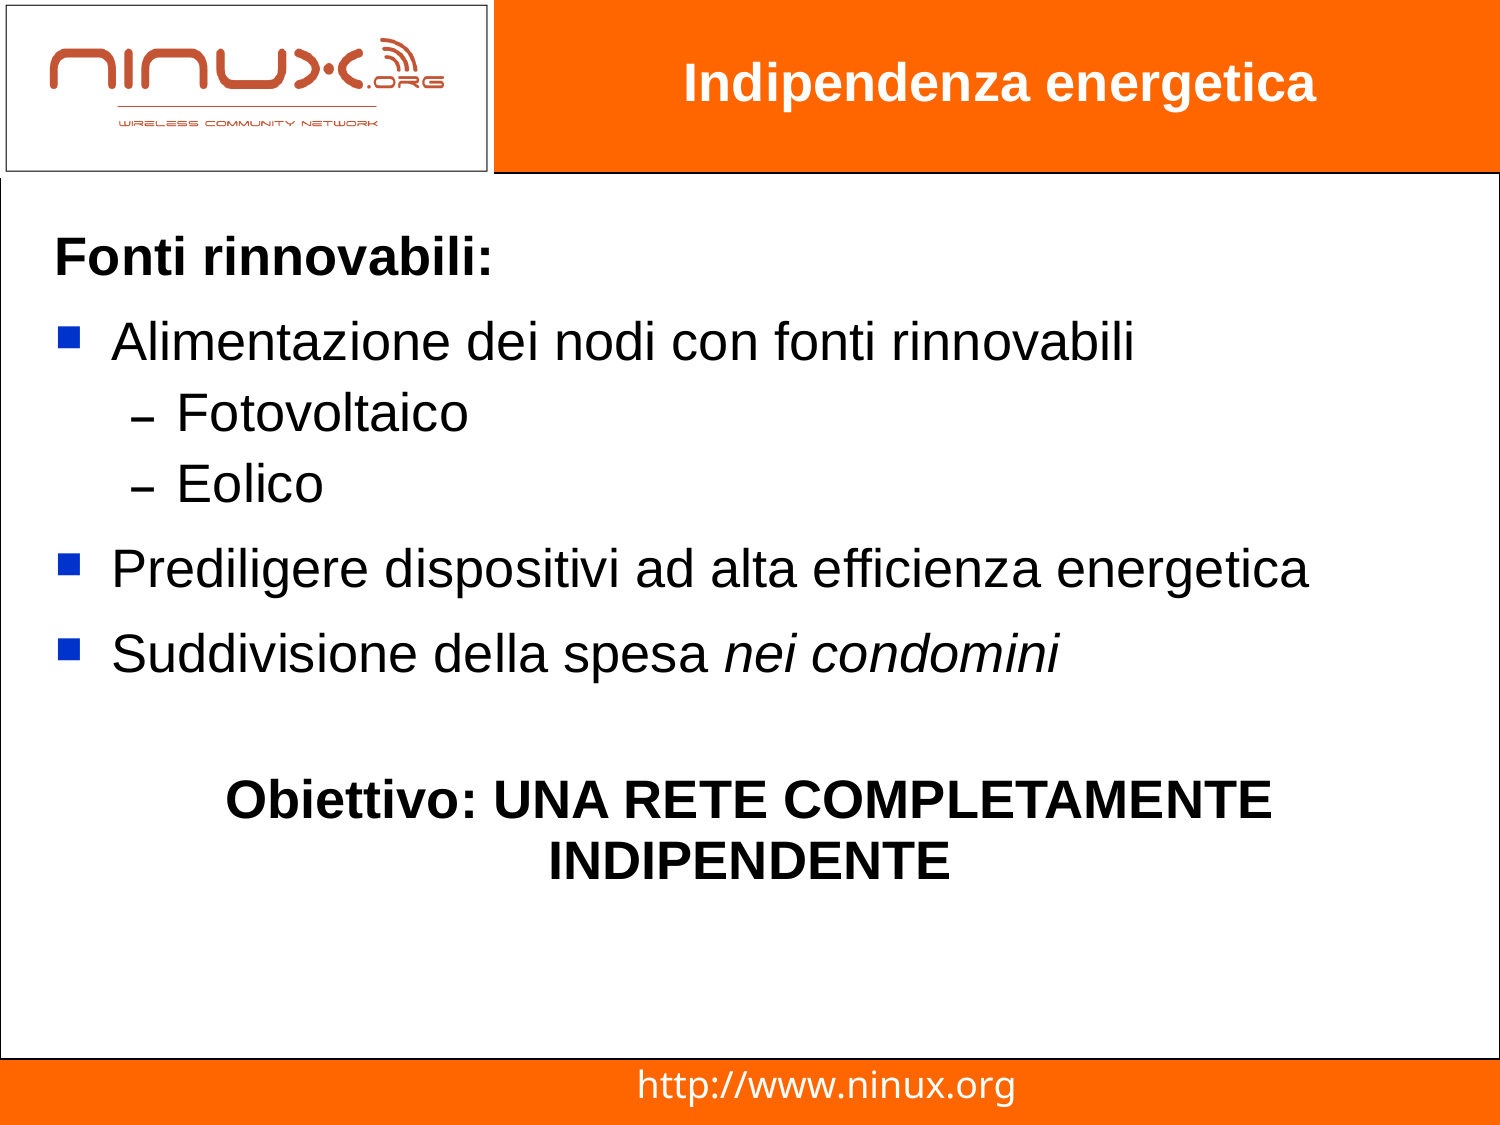

Indipendenza energetica
# Fonti rinnovabili:
Alimentazione dei nodi con fonti rinnovabili
Fotovoltaico
Eolico
Prediligere dispositivi ad alta efficienza energetica
Suddivisione della spesa nei condomini
Obiettivo: UNA RETE COMPLETAMENTE INDIPENDENTE
http://www.ninux.org